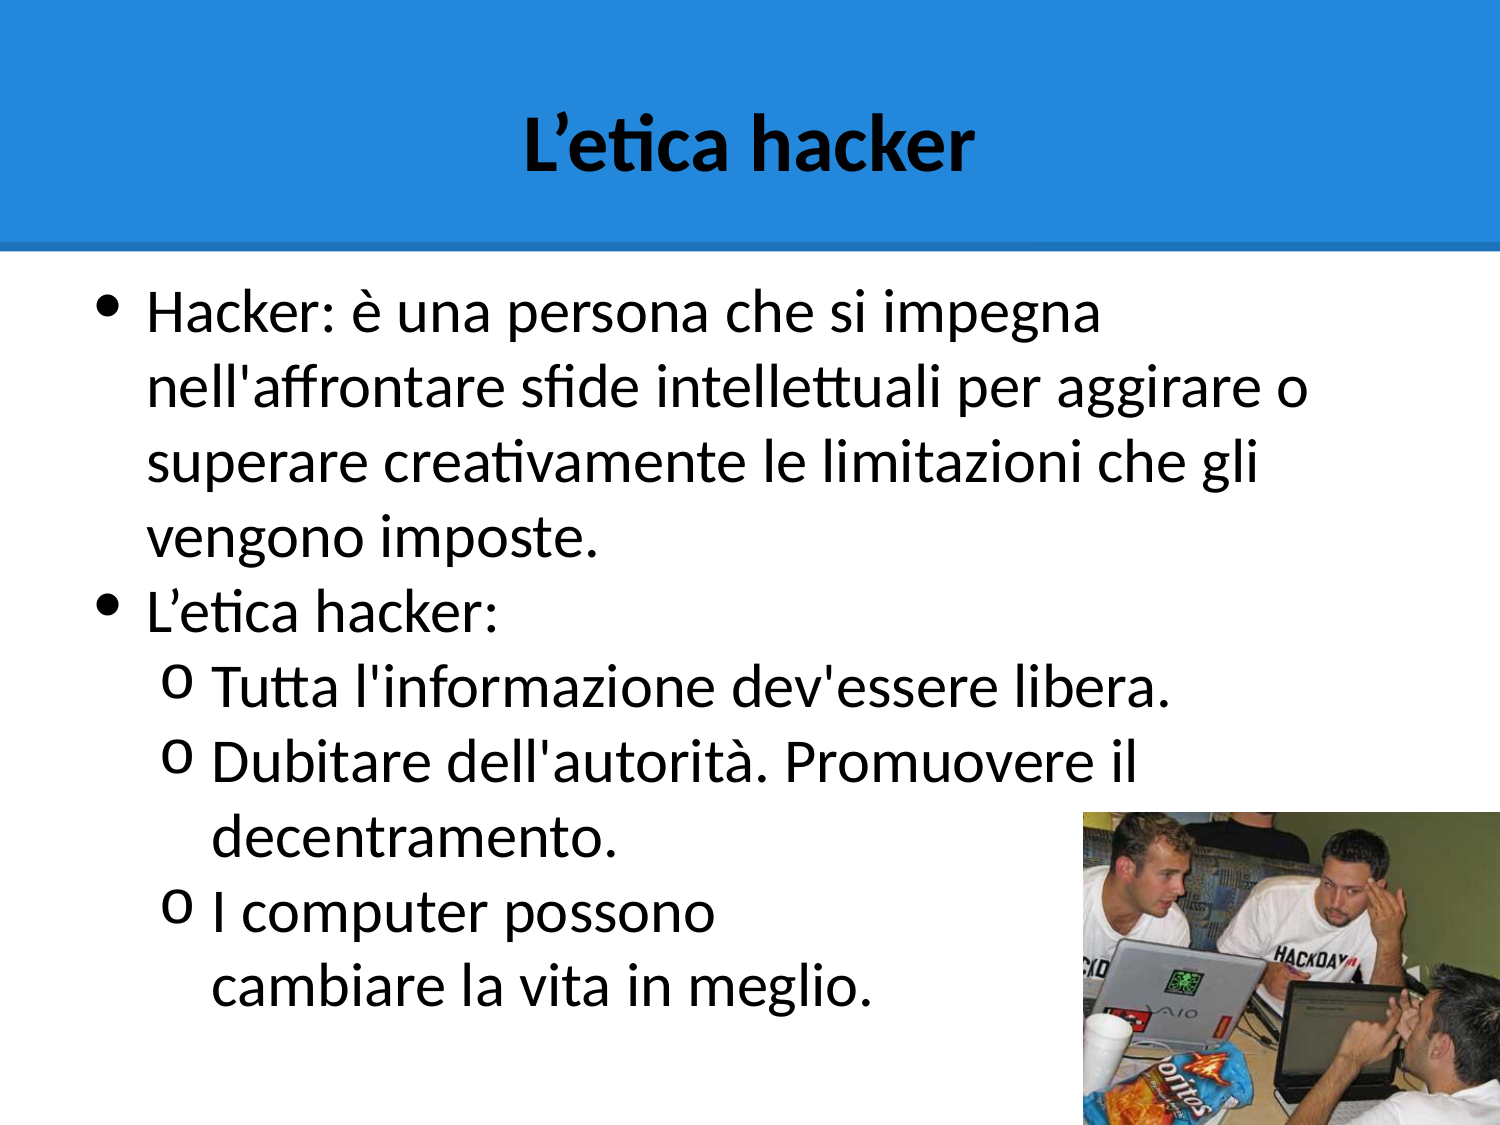

# L’etica hacker
Hacker: è una persona che si impegna nell'affrontare sfide intellettuali per aggirare o superare creativamente le limitazioni che gli vengono imposte.
L’etica hacker:
Tutta l'informazione dev'essere libera.
Dubitare dell'autorità. Promuovere il decentramento.
I computer possono
cambiare la vita in meglio.